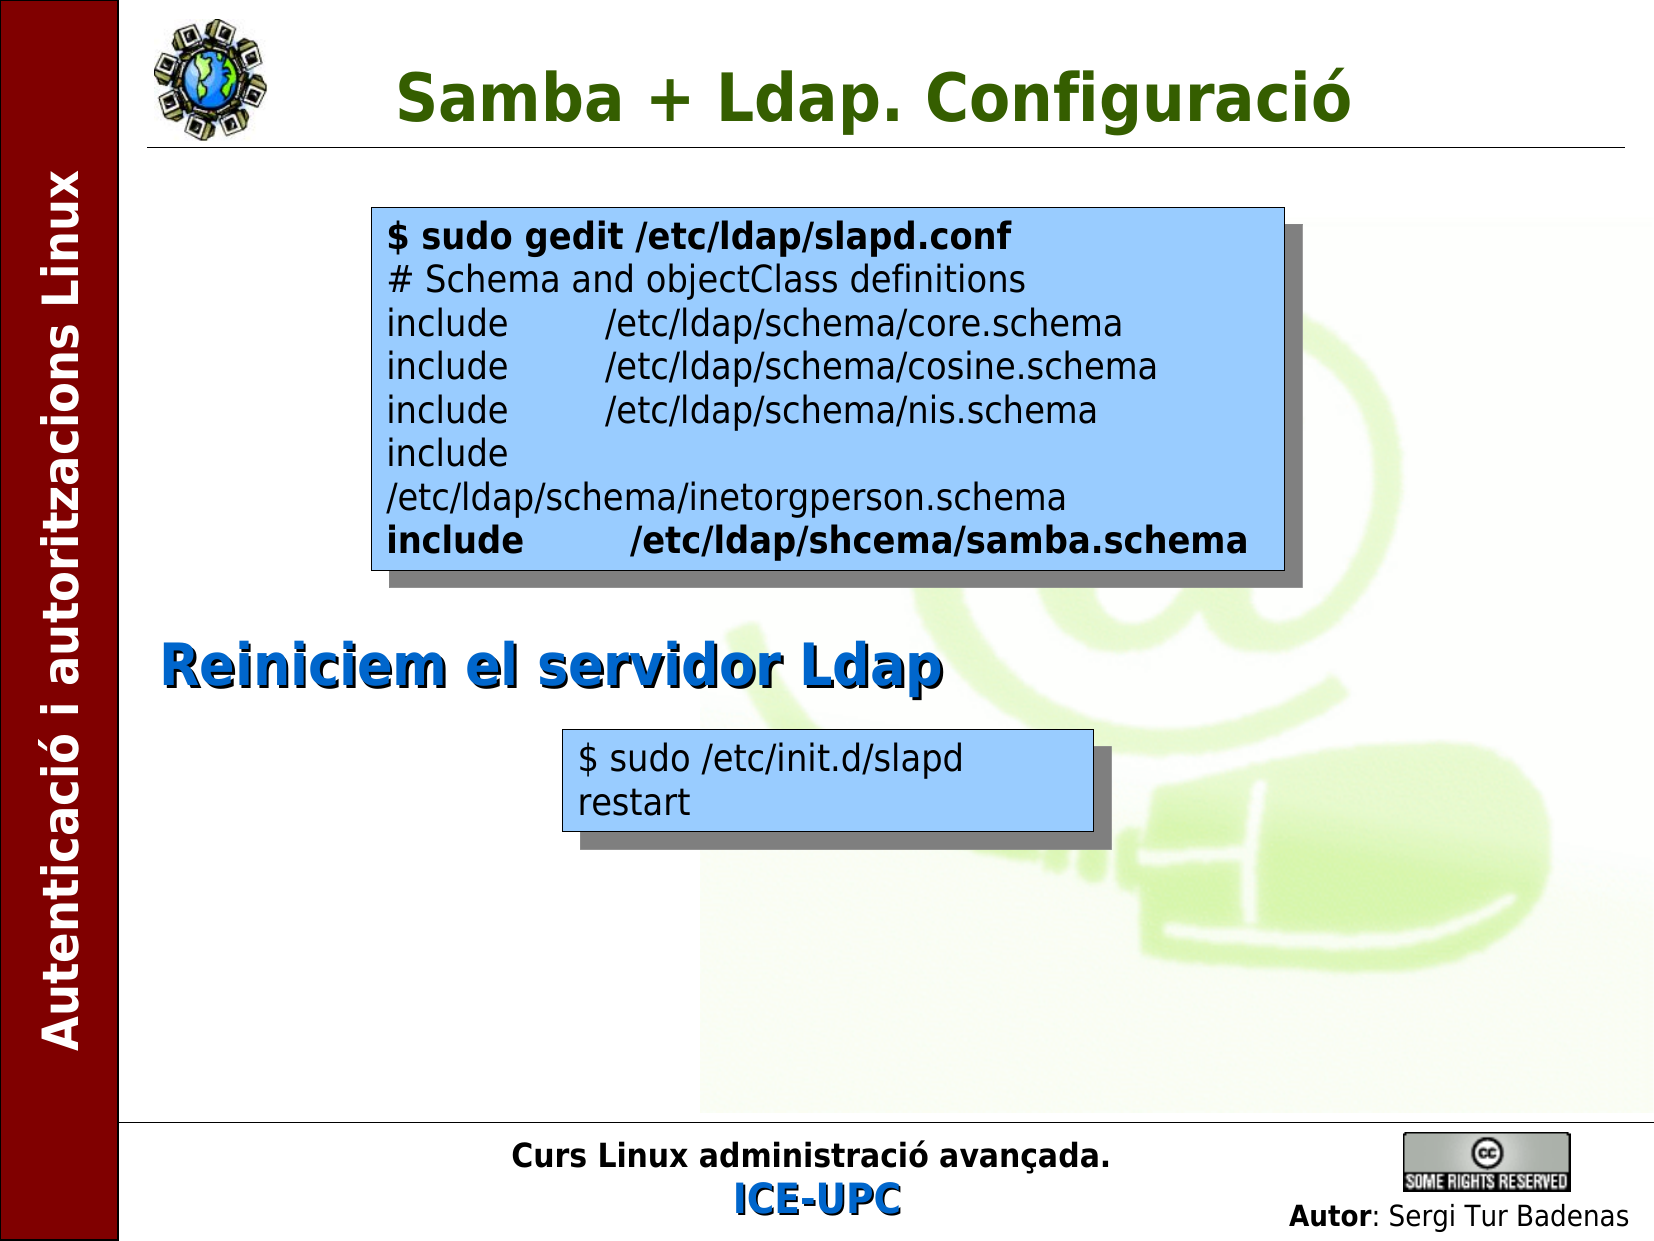

# Samba + Ldap. Configuració
$ sudo gedit /etc/ldap/slapd.conf
# Schema and objectClass definitions
include /etc/ldap/schema/core.schema
include /etc/ldap/schema/cosine.schema
include /etc/ldap/schema/nis.schema
include /etc/ldap/schema/inetorgperson.schema
include /etc/ldap/shcema/samba.schema
Reiniciem el servidor Ldap
$ sudo /etc/init.d/slapd restart